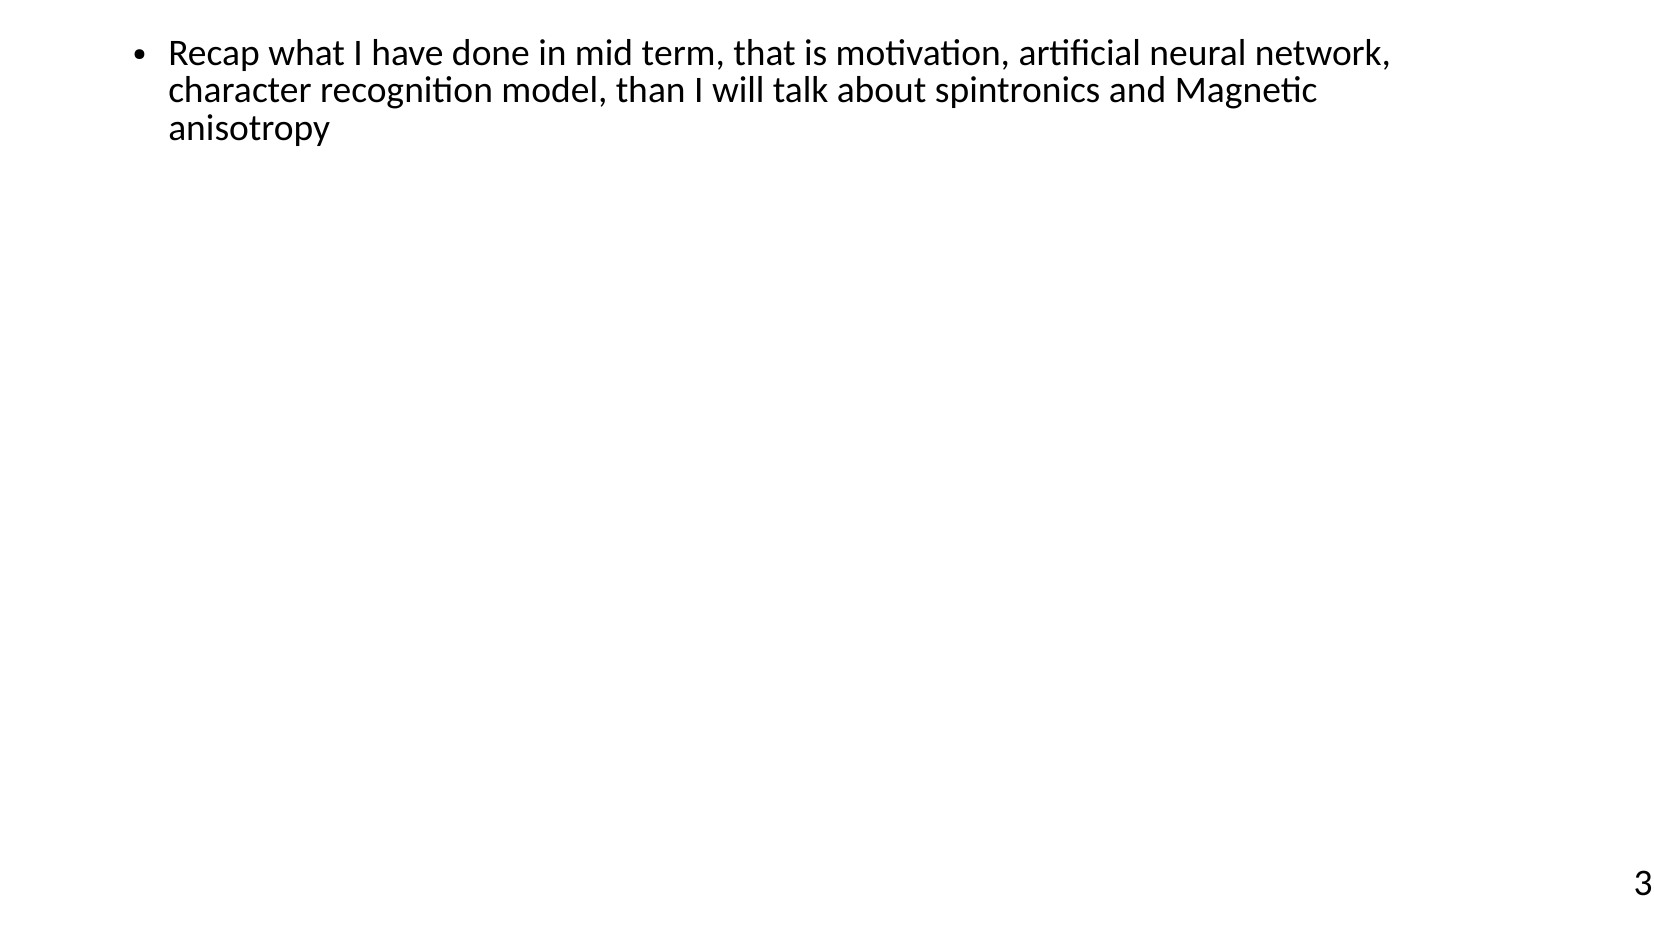

Recap what I have done in mid term, that is motivation, artificial neural network, character recognition model, than I will talk about spintronics and Magnetic anisotropy